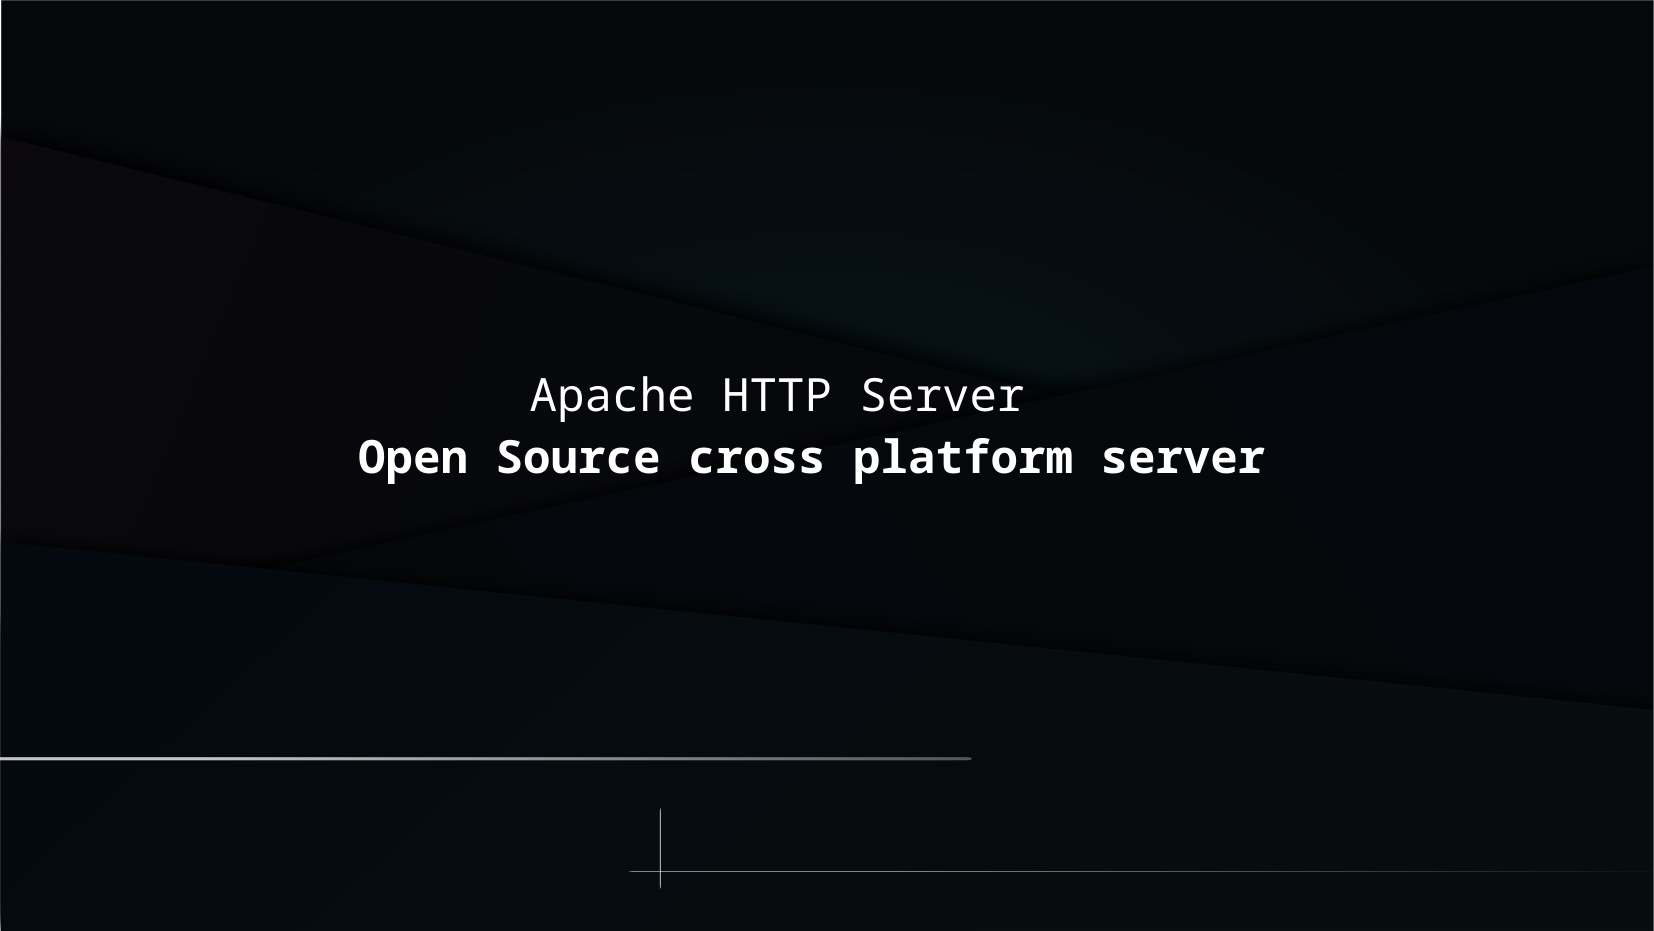

# Apache HTTP Server
 Open Source cross platform server